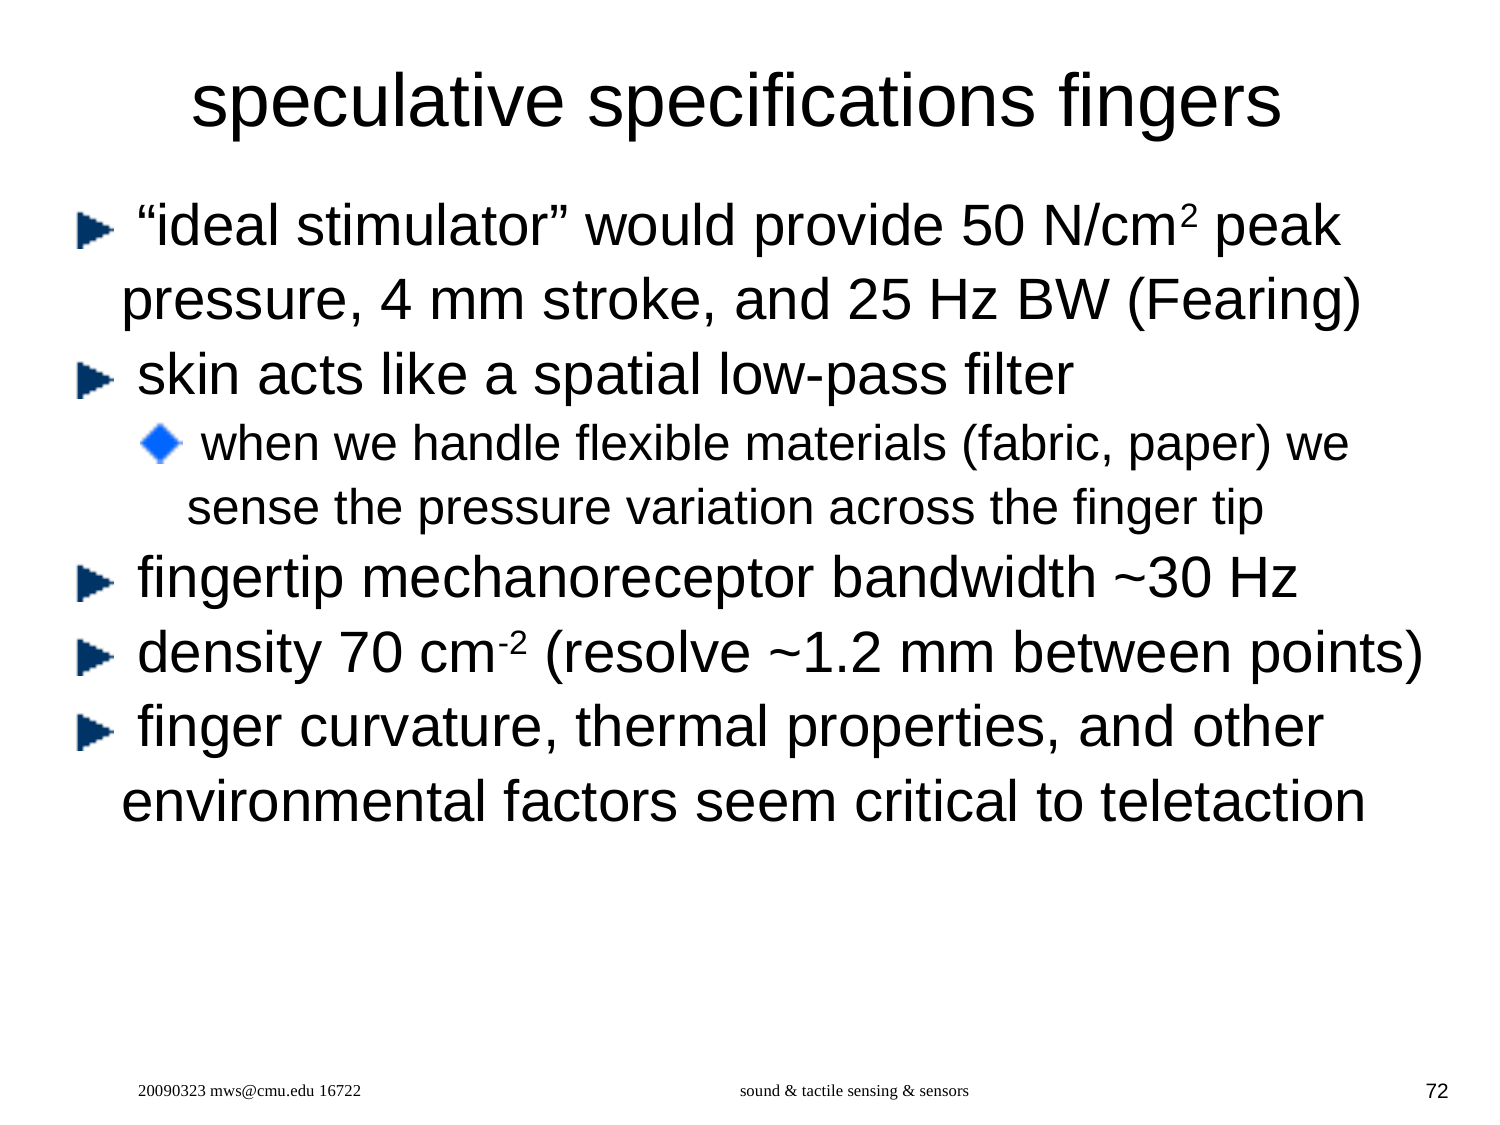

# speculative specifications fingers
 “ideal stimulator” would provide 50 N/cm2 peak pressure, 4 mm stroke, and 25 Hz BW (Fearing)
 skin acts like a spatial low-pass filter
 when we handle flexible materials (fabric, paper) we sense the pressure variation across the finger tip
 fingertip mechanoreceptor bandwidth ~30 Hz
 density 70 cm-2 (resolve ~1.2 mm between points)
 finger curvature, thermal properties, and other environmental factors seem critical to teletaction
72
20090323 mws@cmu.edu 16722
sound & tactile sensing & sensors